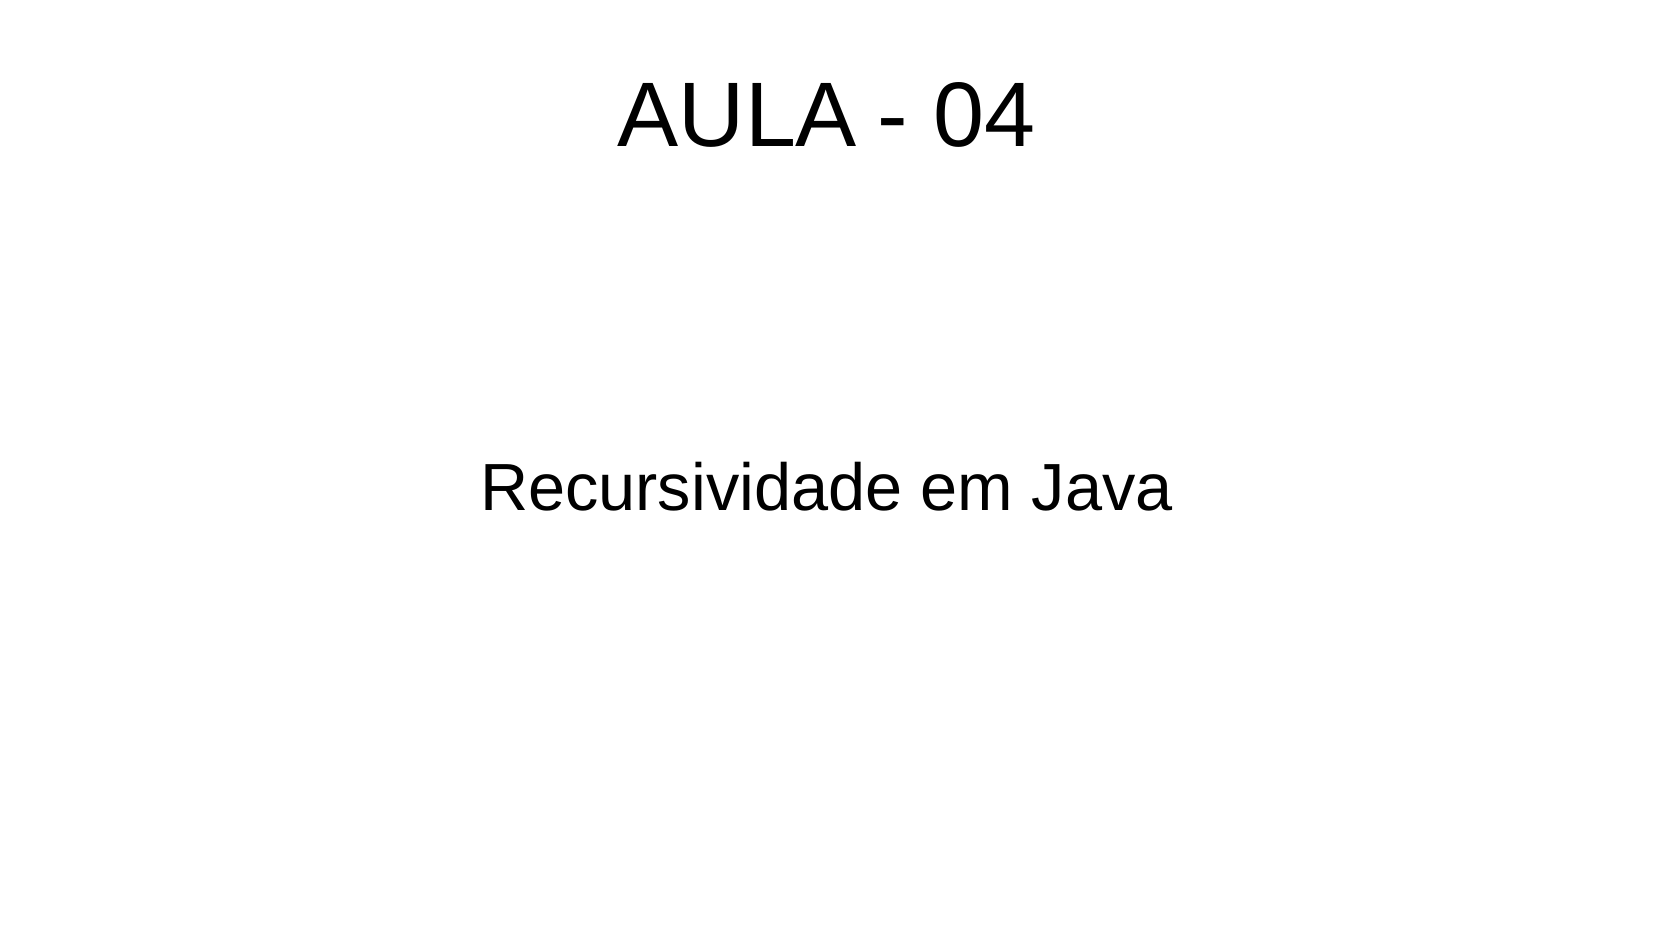

# AULA - 04
Recursividade em Java